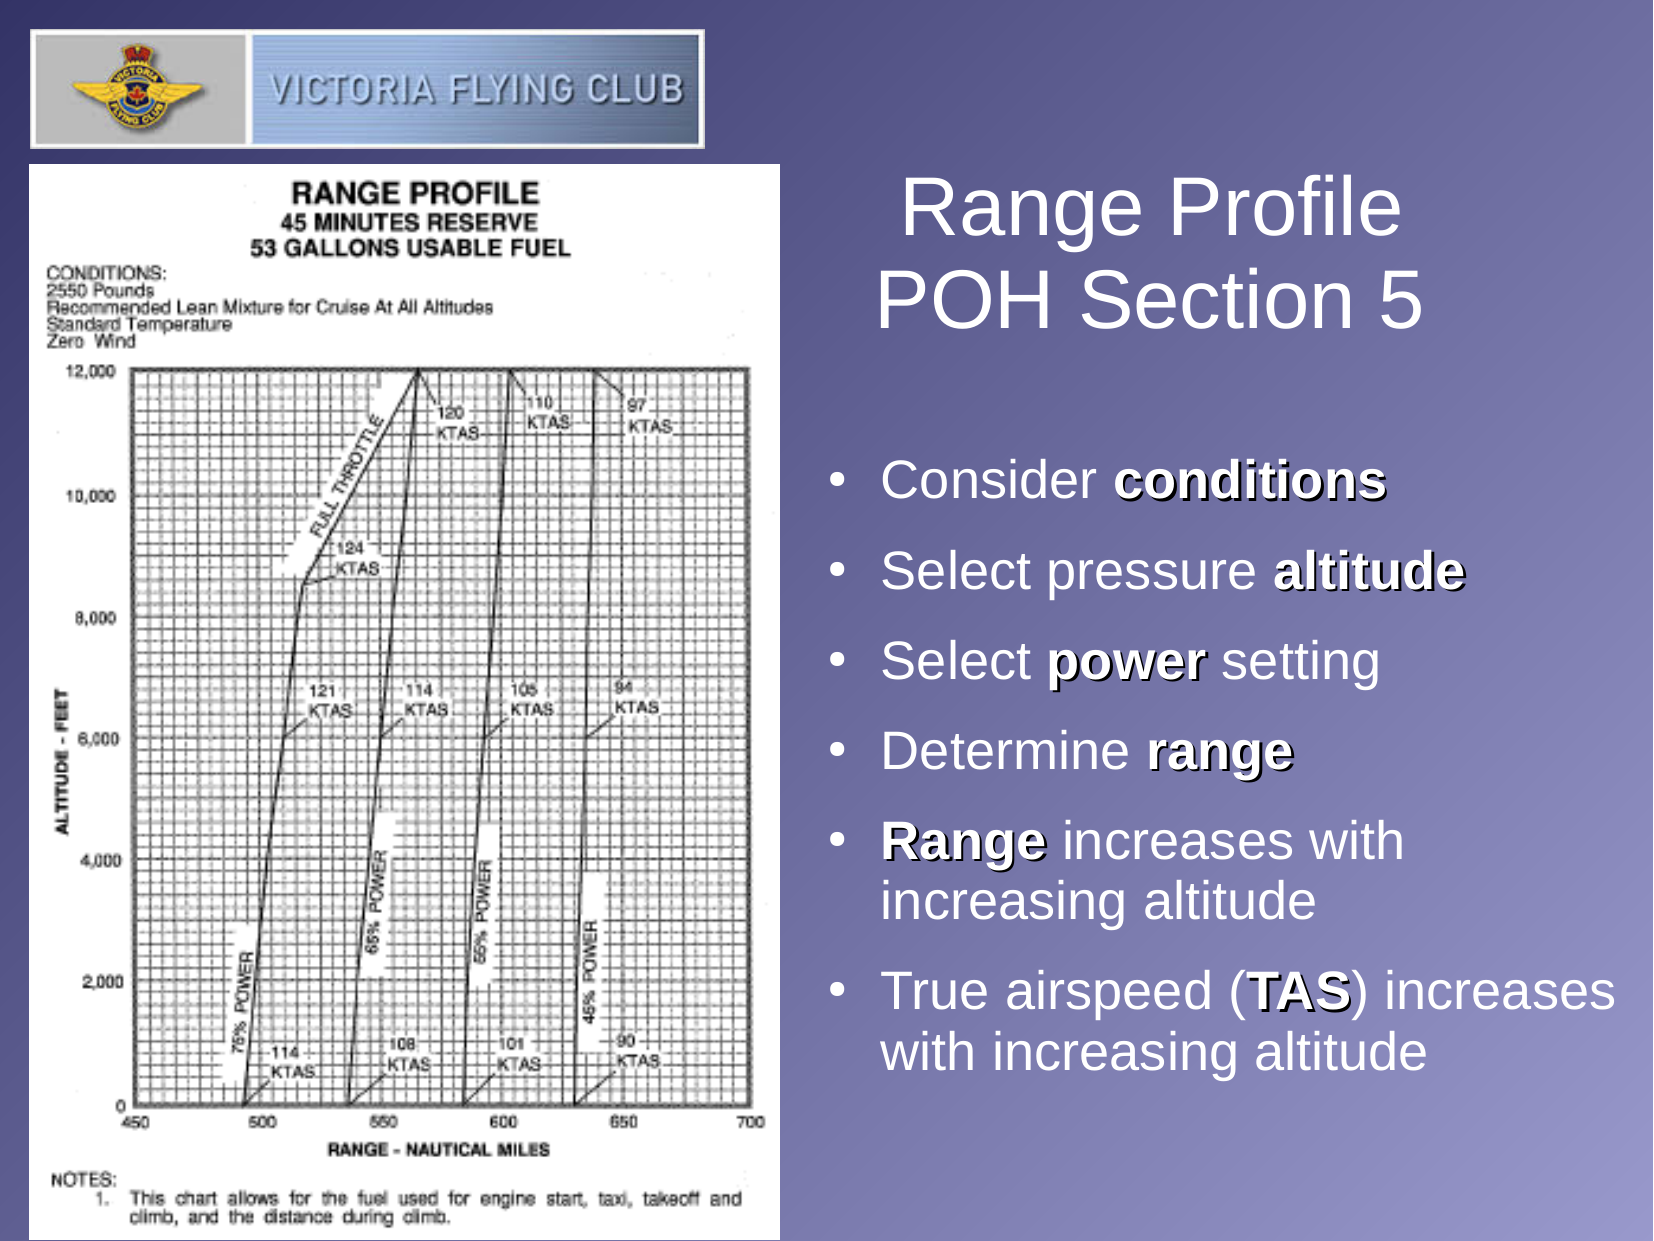

# Range Profile POH Section 5
Consider conditions
Select pressure altitude
Select power setting
Determine range
Range increases with increasing altitude
True airspeed (TAS) increases with increasing altitude